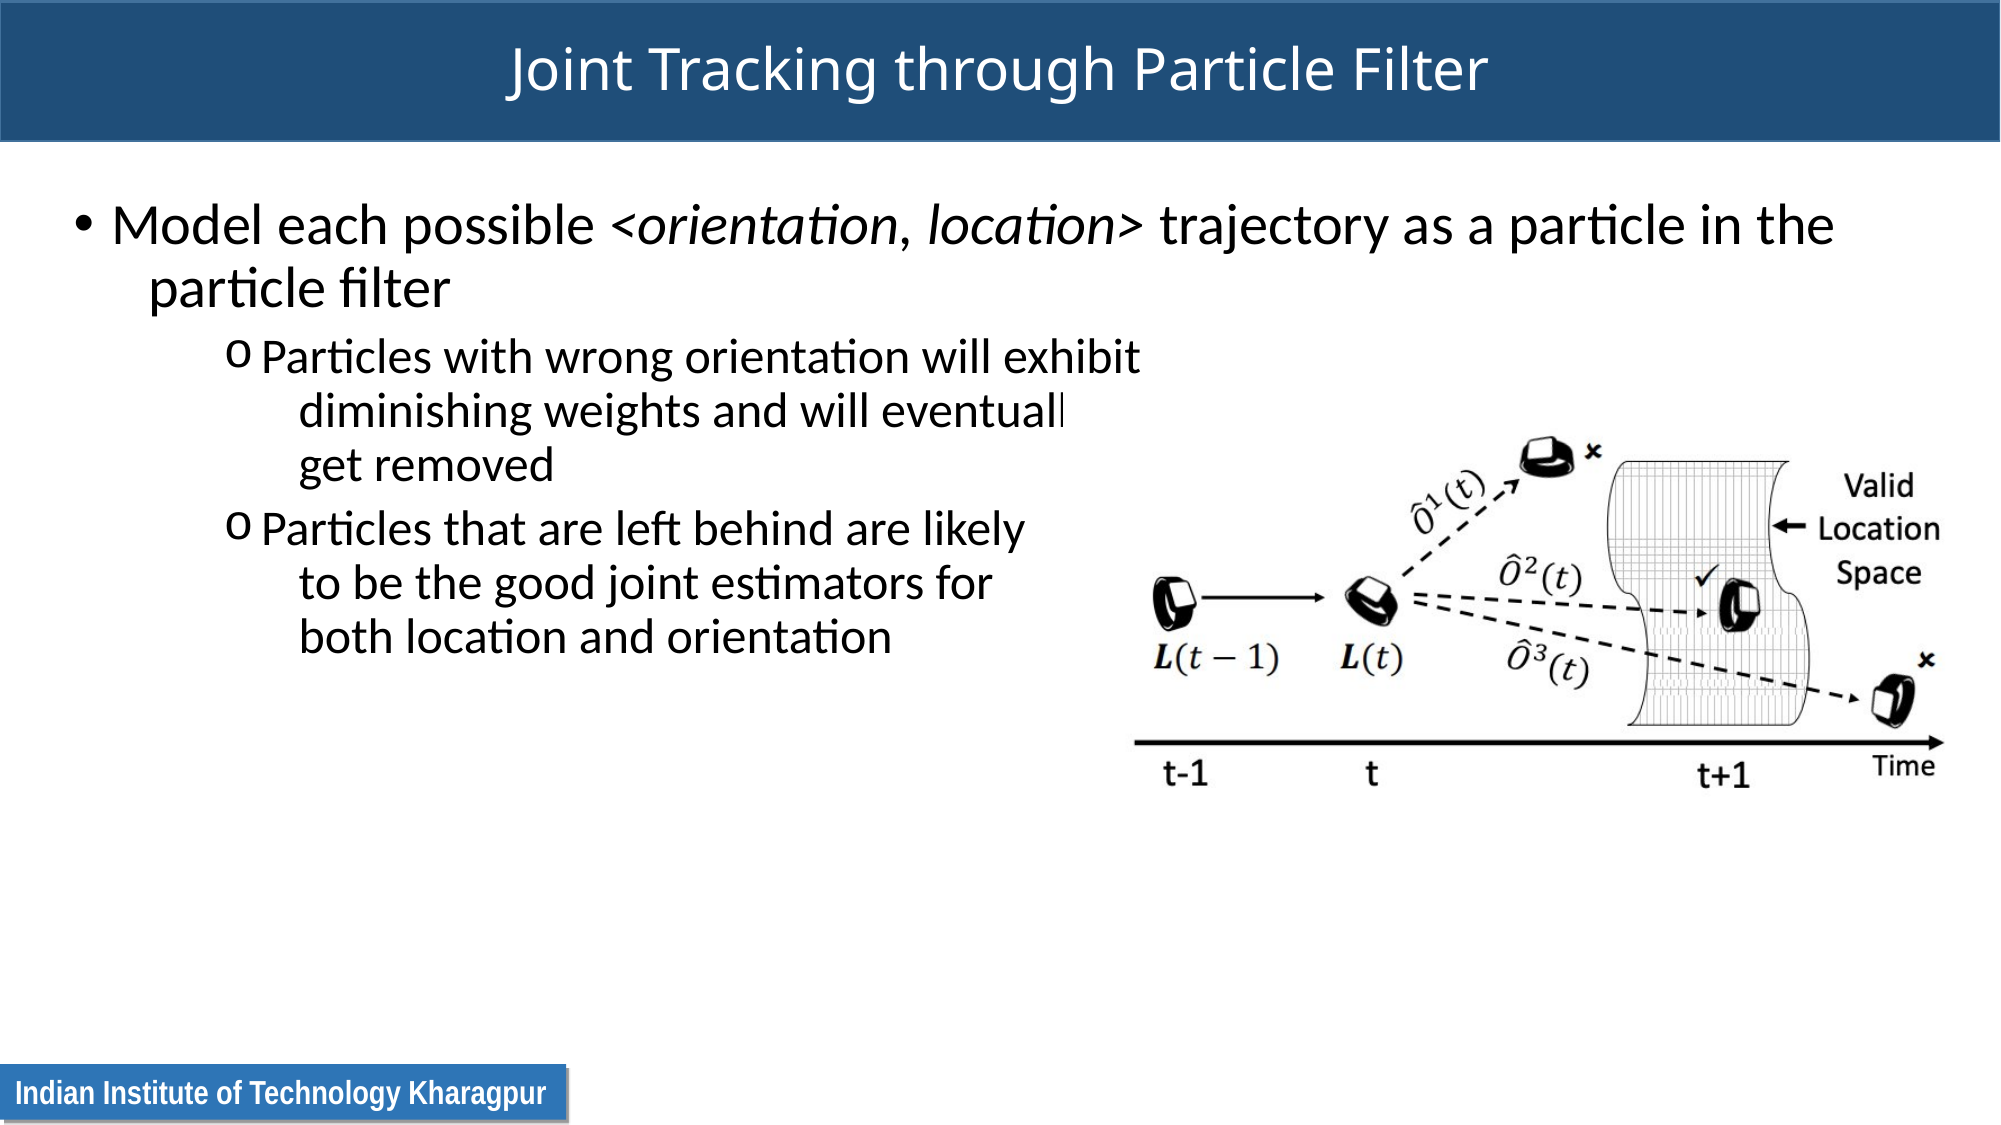

# Joint Tracking through Particle Filter
Model each possible <orientation, location> trajectory as a particle in the particle filter
Particles with wrong orientation will exhibit
diminishing weights and will eventually
get removed
Particles that are left behind are likely
to be the good joint estimators for
both location and orientation